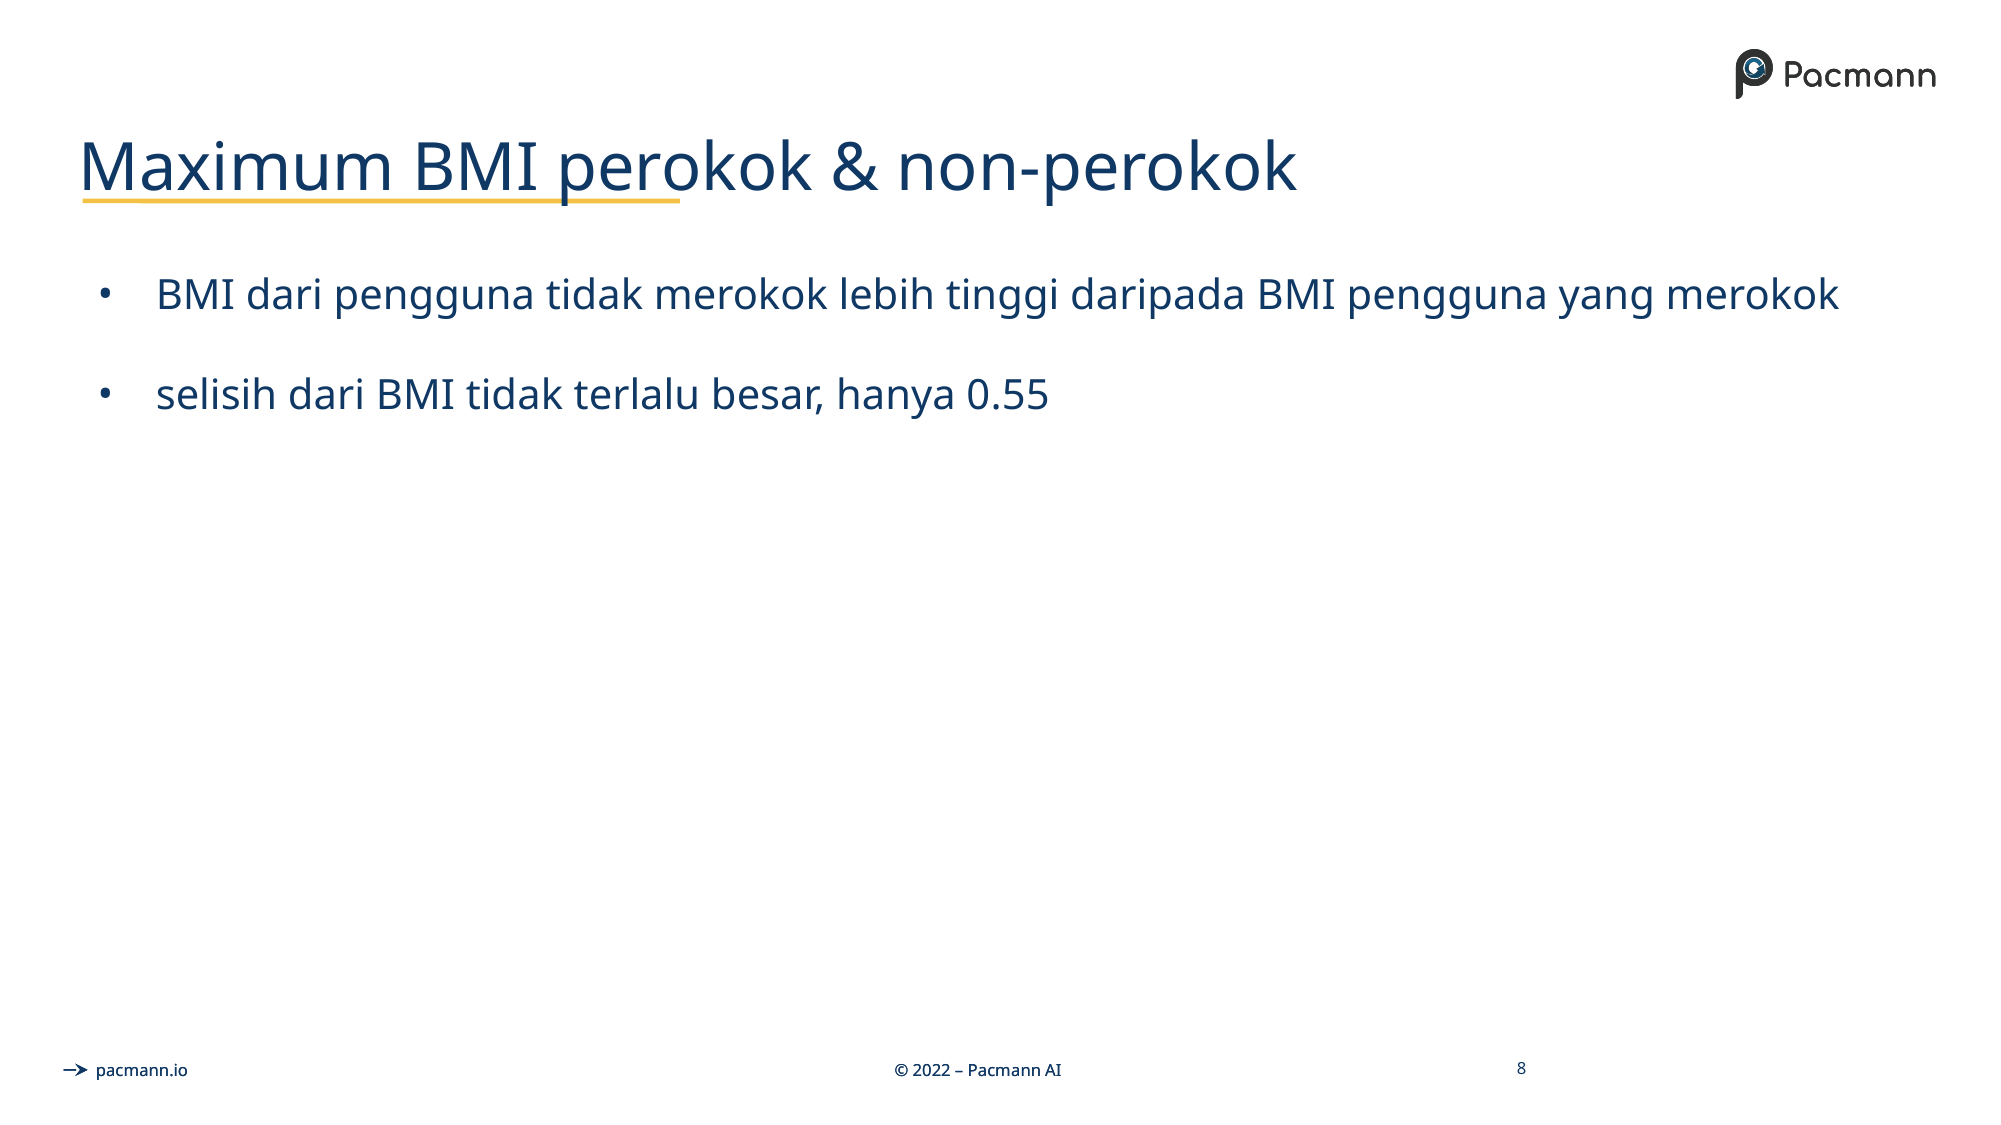

# Maximum BMI perokok & non-perokok
BMI dari pengguna tidak merokok lebih tinggi daripada BMI pengguna yang merokok
selisih dari BMI tidak terlalu besar, hanya 0.55